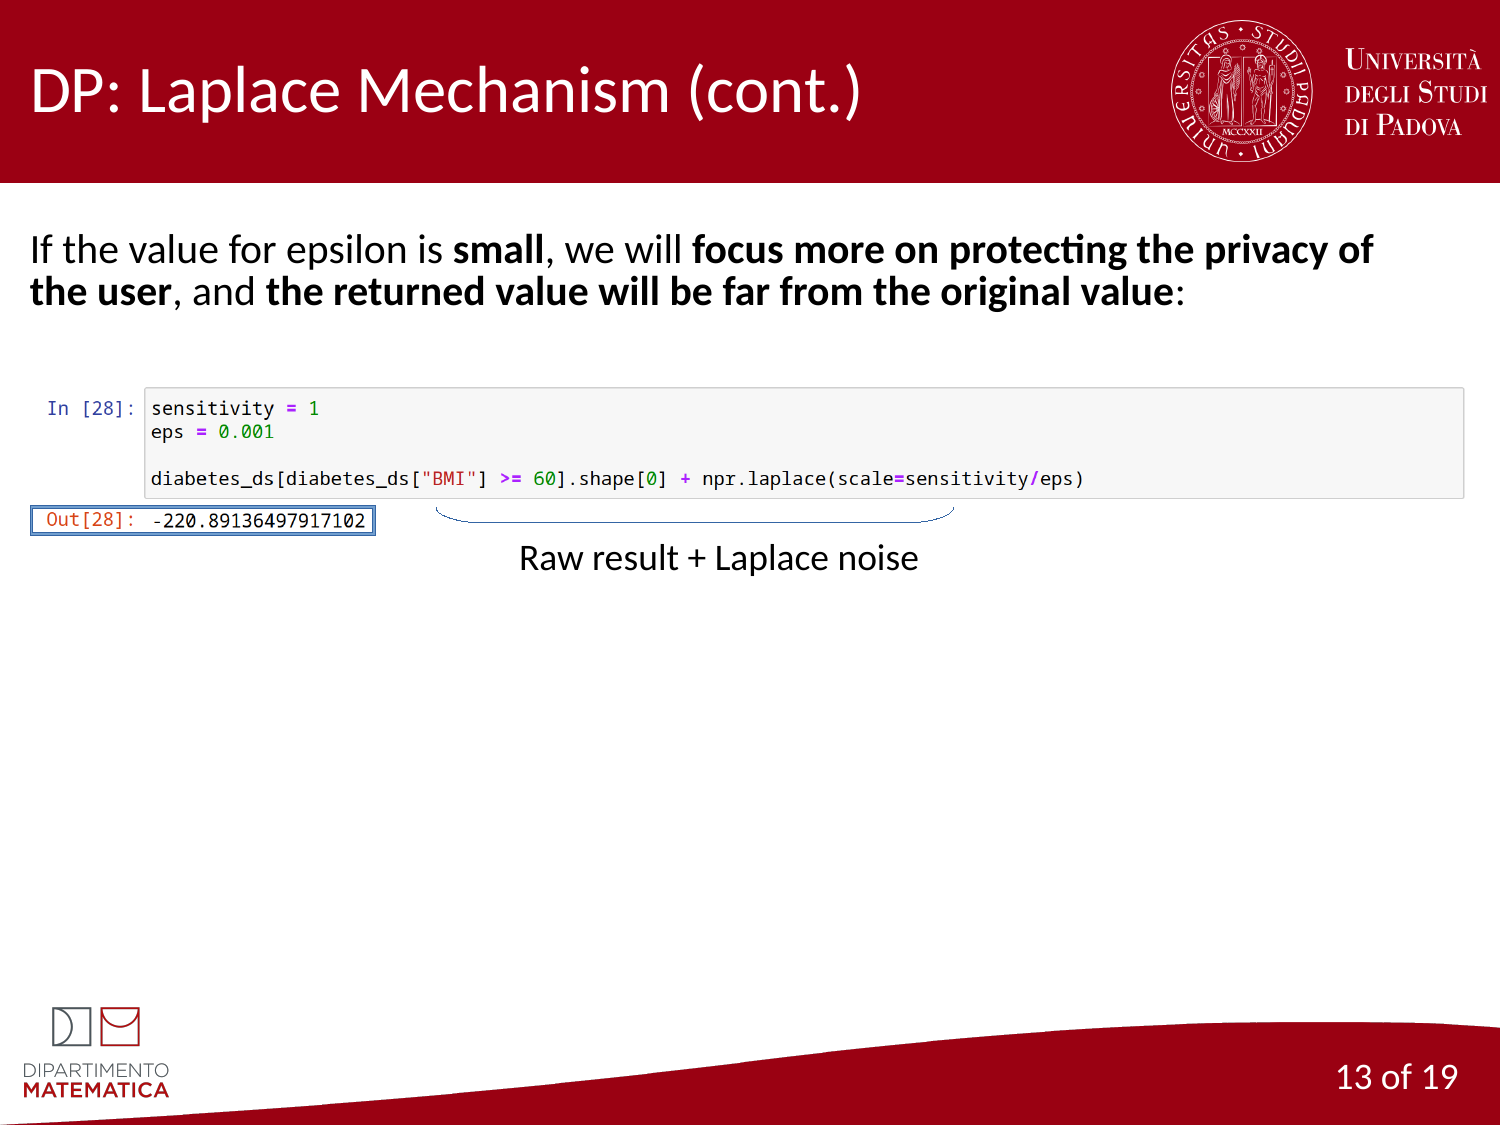

# DP: Laplace Mechanism (cont.)
If the value for epsilon is small, we will focus more on protecting the privacy of the user, and the returned value will be far from the original value:
Raw result + Laplace noise
 of 19